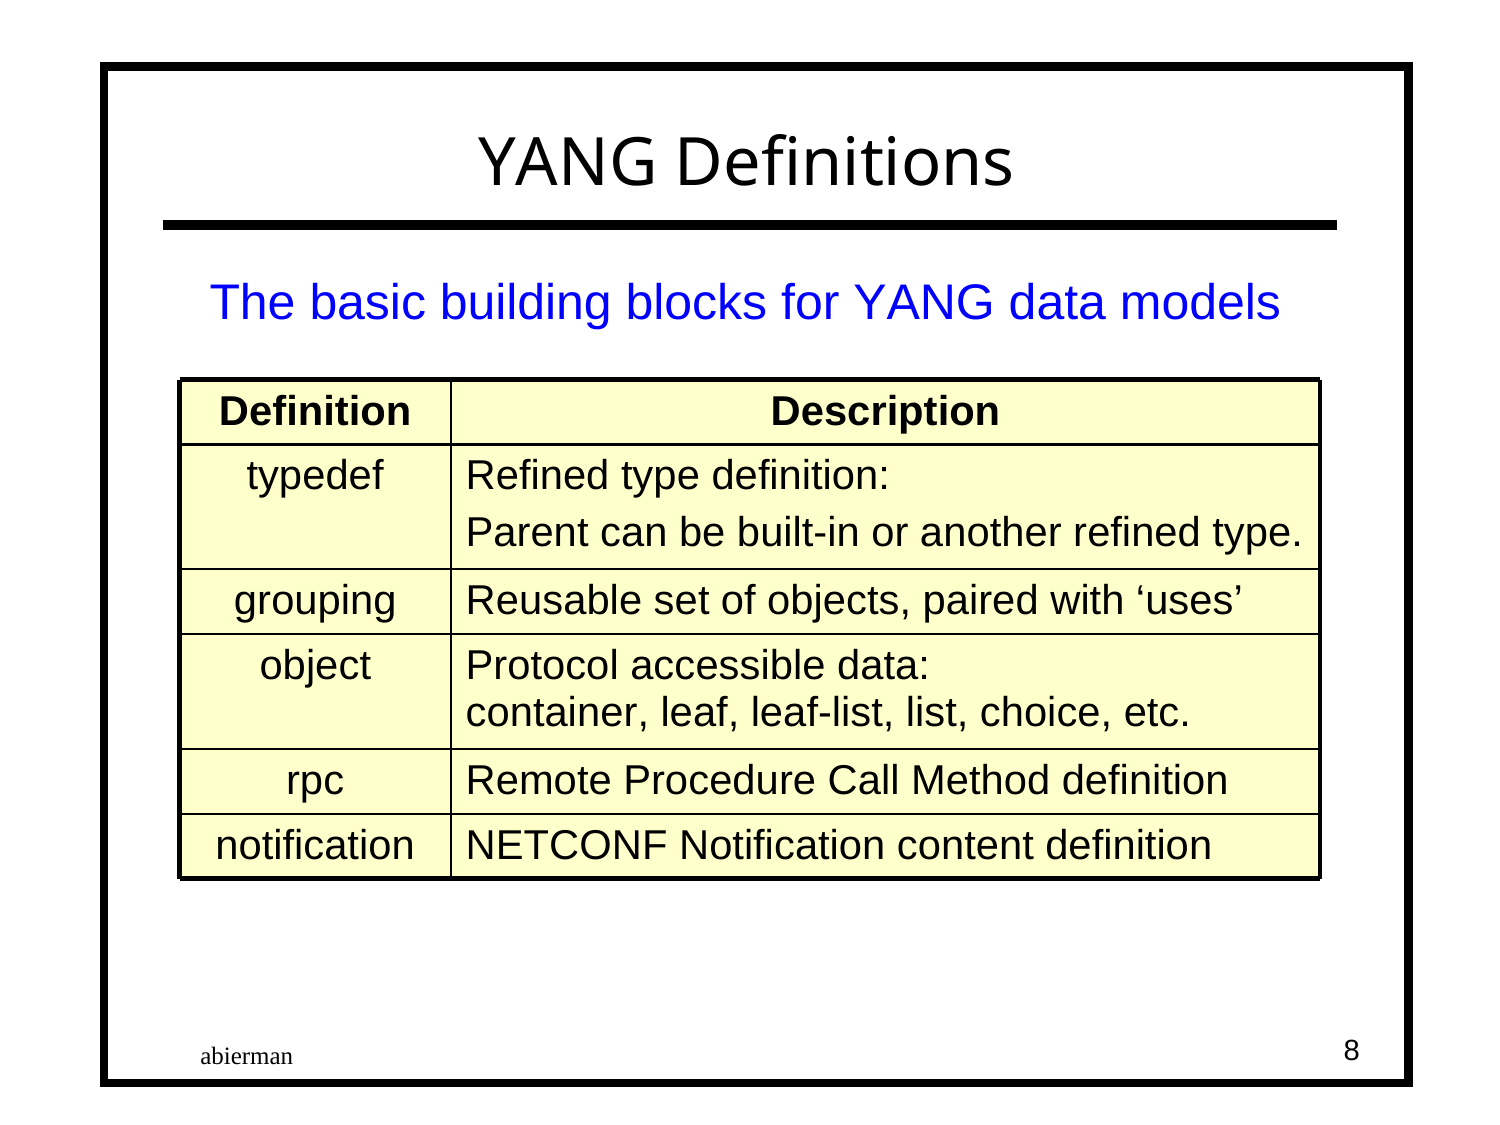

# YANG Definitions
The basic building blocks for YANG data models
Definition
Description
typedef
Refined type definition:
Parent can be built-in or another refined type.
grouping
Reusable set of objects, paired with ‘uses’
object
Protocol accessible data:
container, leaf, leaf-list, list, choice, etc.
rpc
Remote Procedure Call Method definition
notification
NETCONF Notification content definition
8